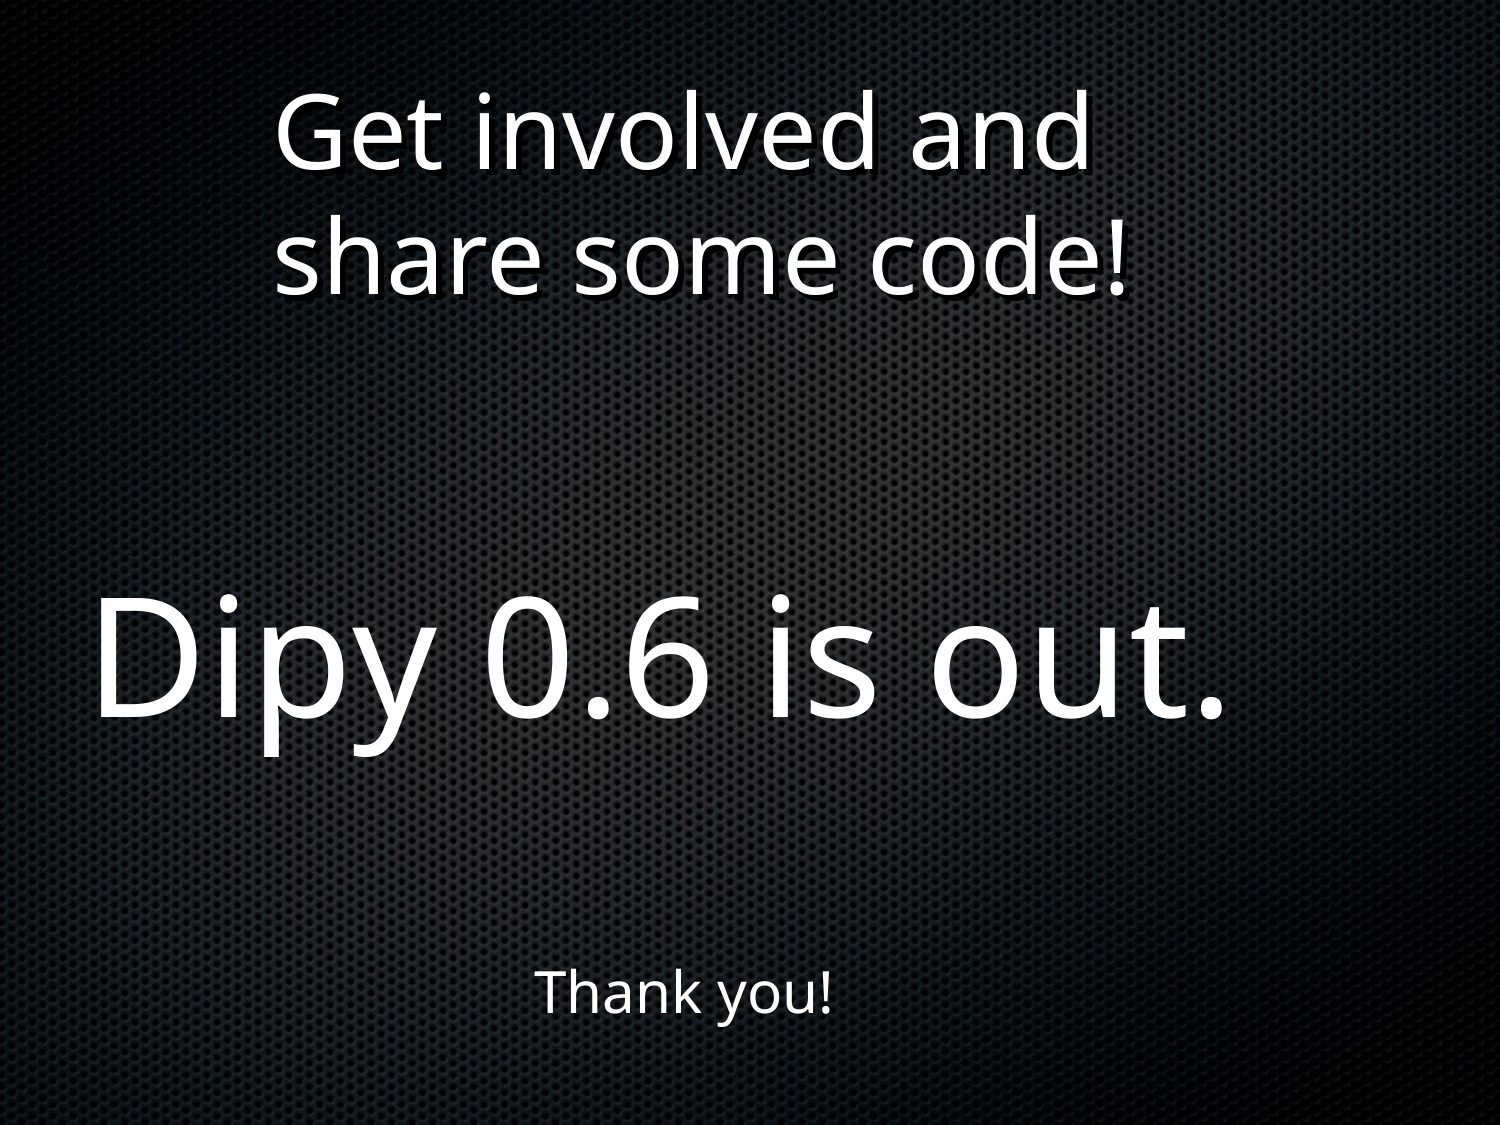

# Get involved and share some code!
Dipy 0.6 is out.
Thank you!